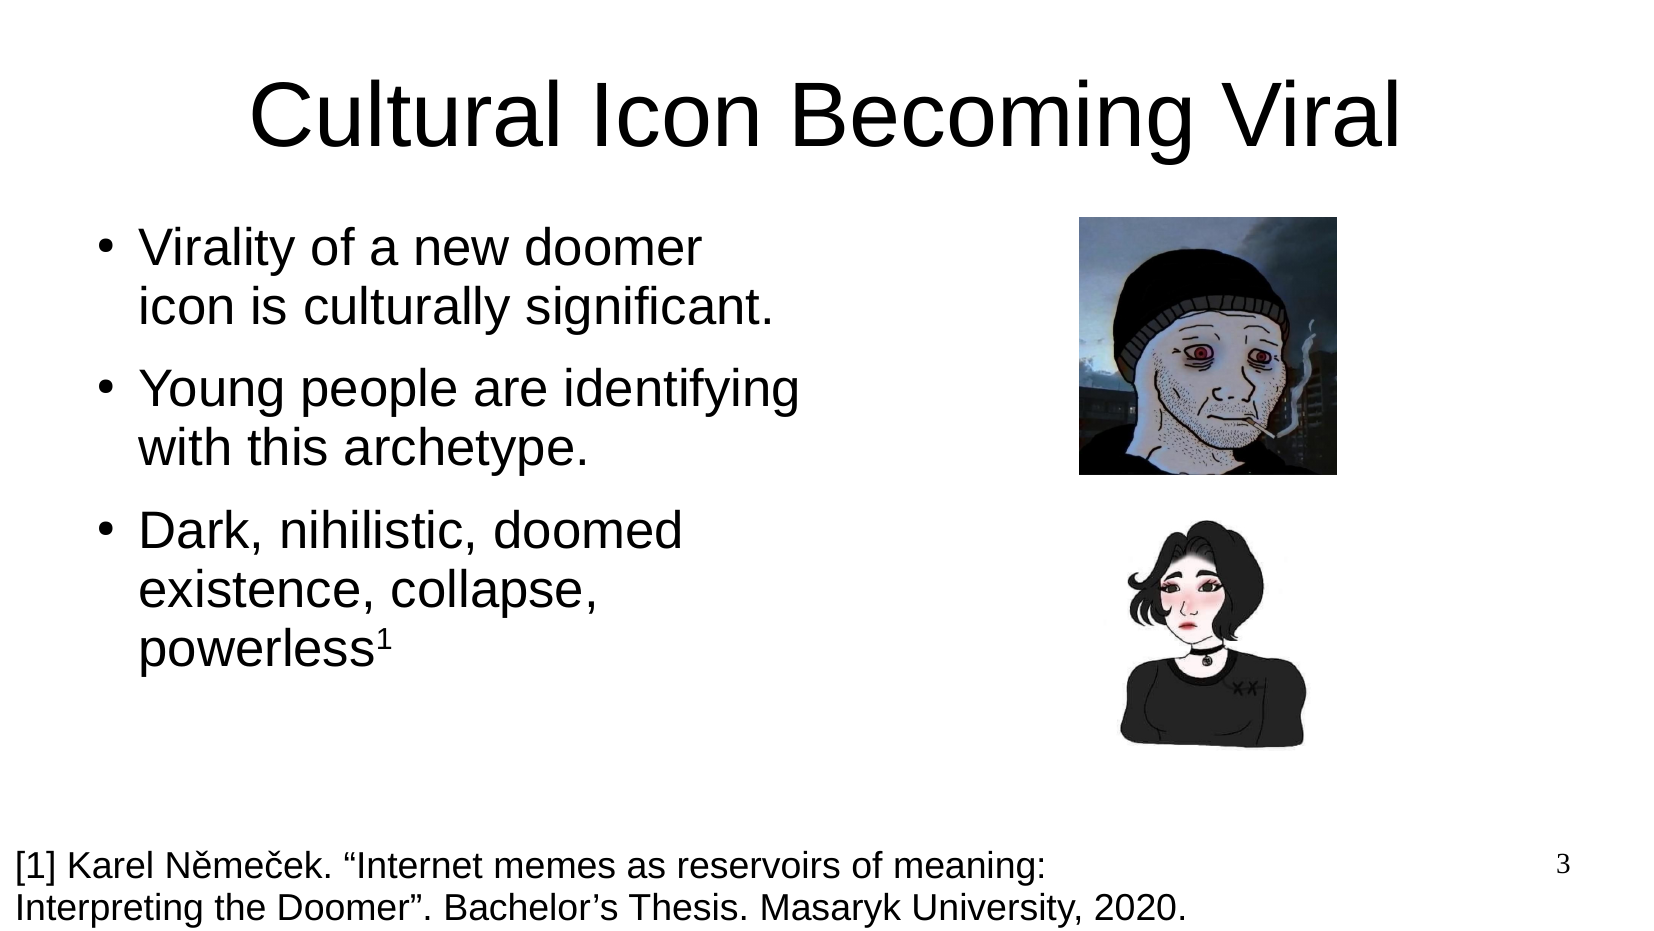

# Cultural Icon Becoming Viral
Virality of a new doomer icon is culturally significant.
Young people are identifying with this archetype.
Dark, nihilistic, doomed existence, collapse, powerless1
[1] Karel Němeček. “Internet memes as reservoirs of meaning: Interpreting the Doomer”. Bachelor’s Thesis. Masaryk University, 2020.
3